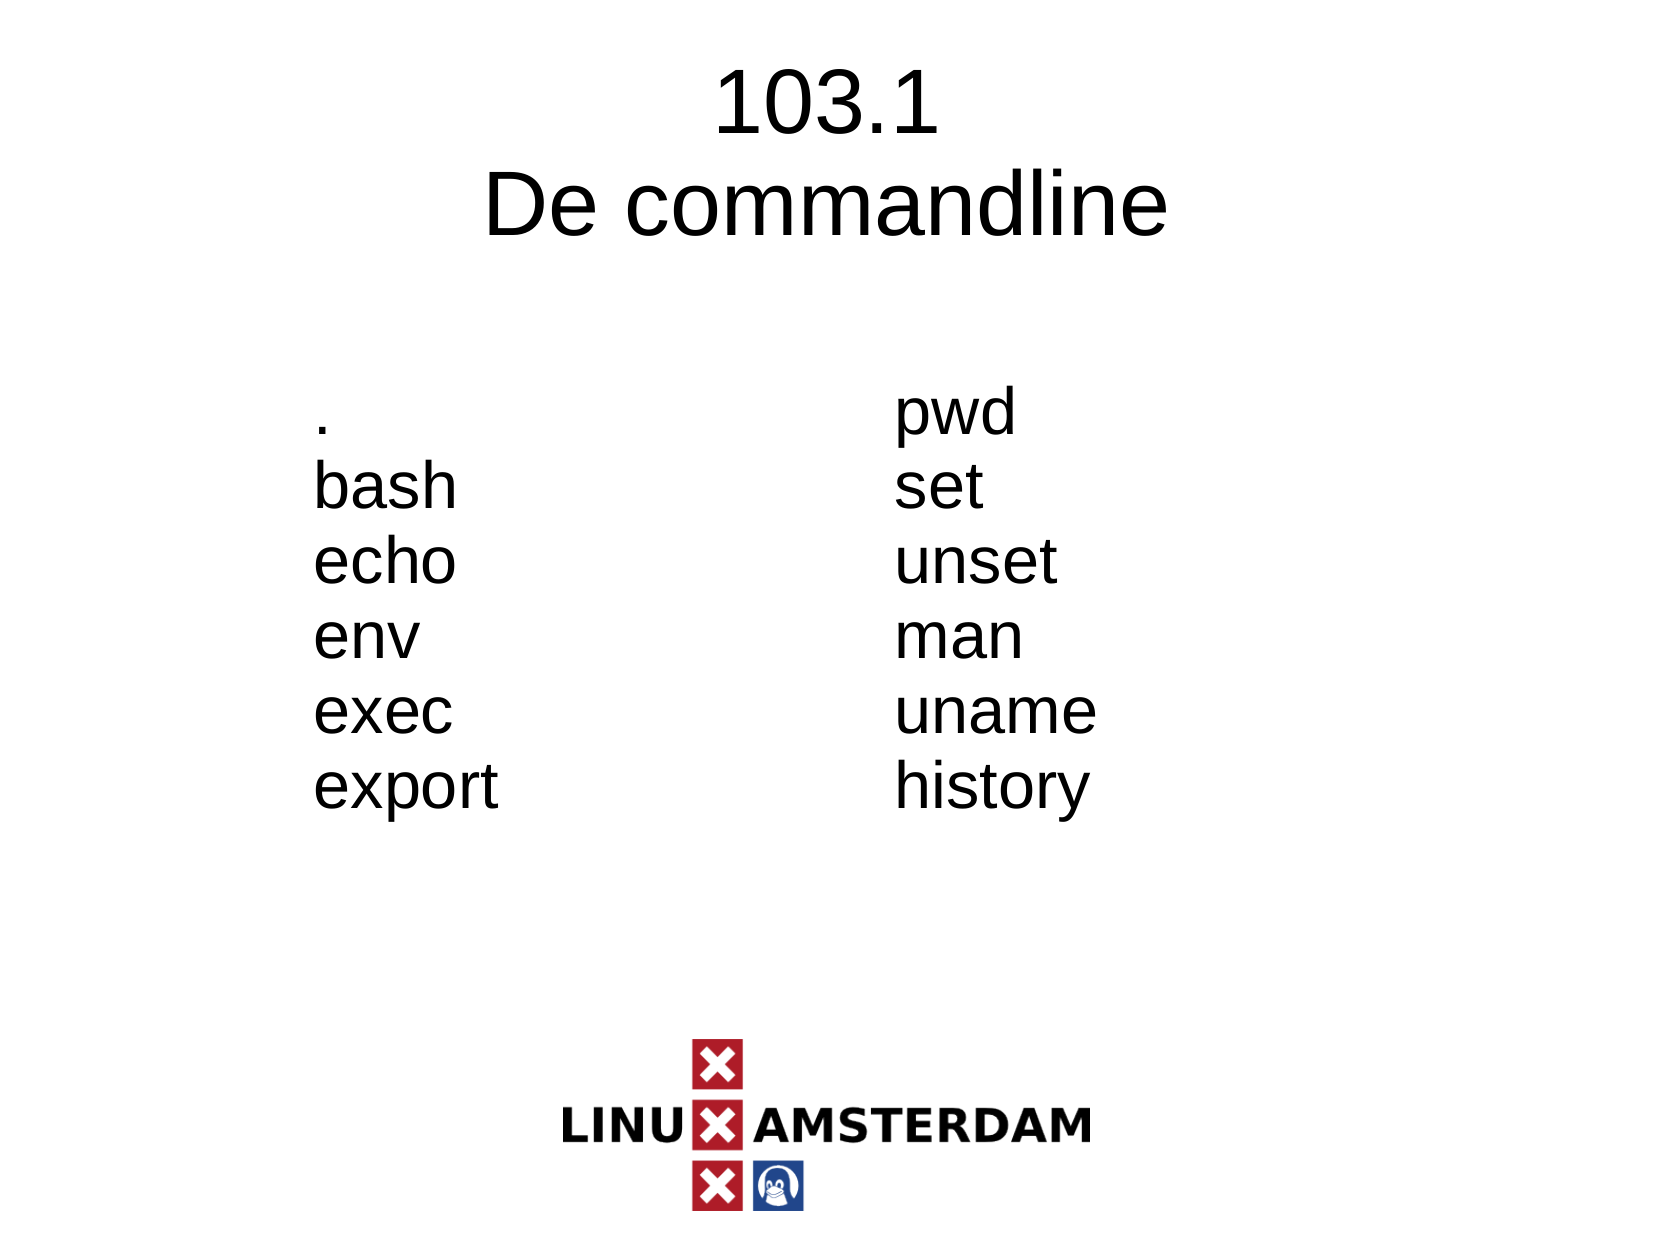

# 103.1 De commandline
| . bash echo env exec export | pwd set unset man uname history |
| --- | --- |